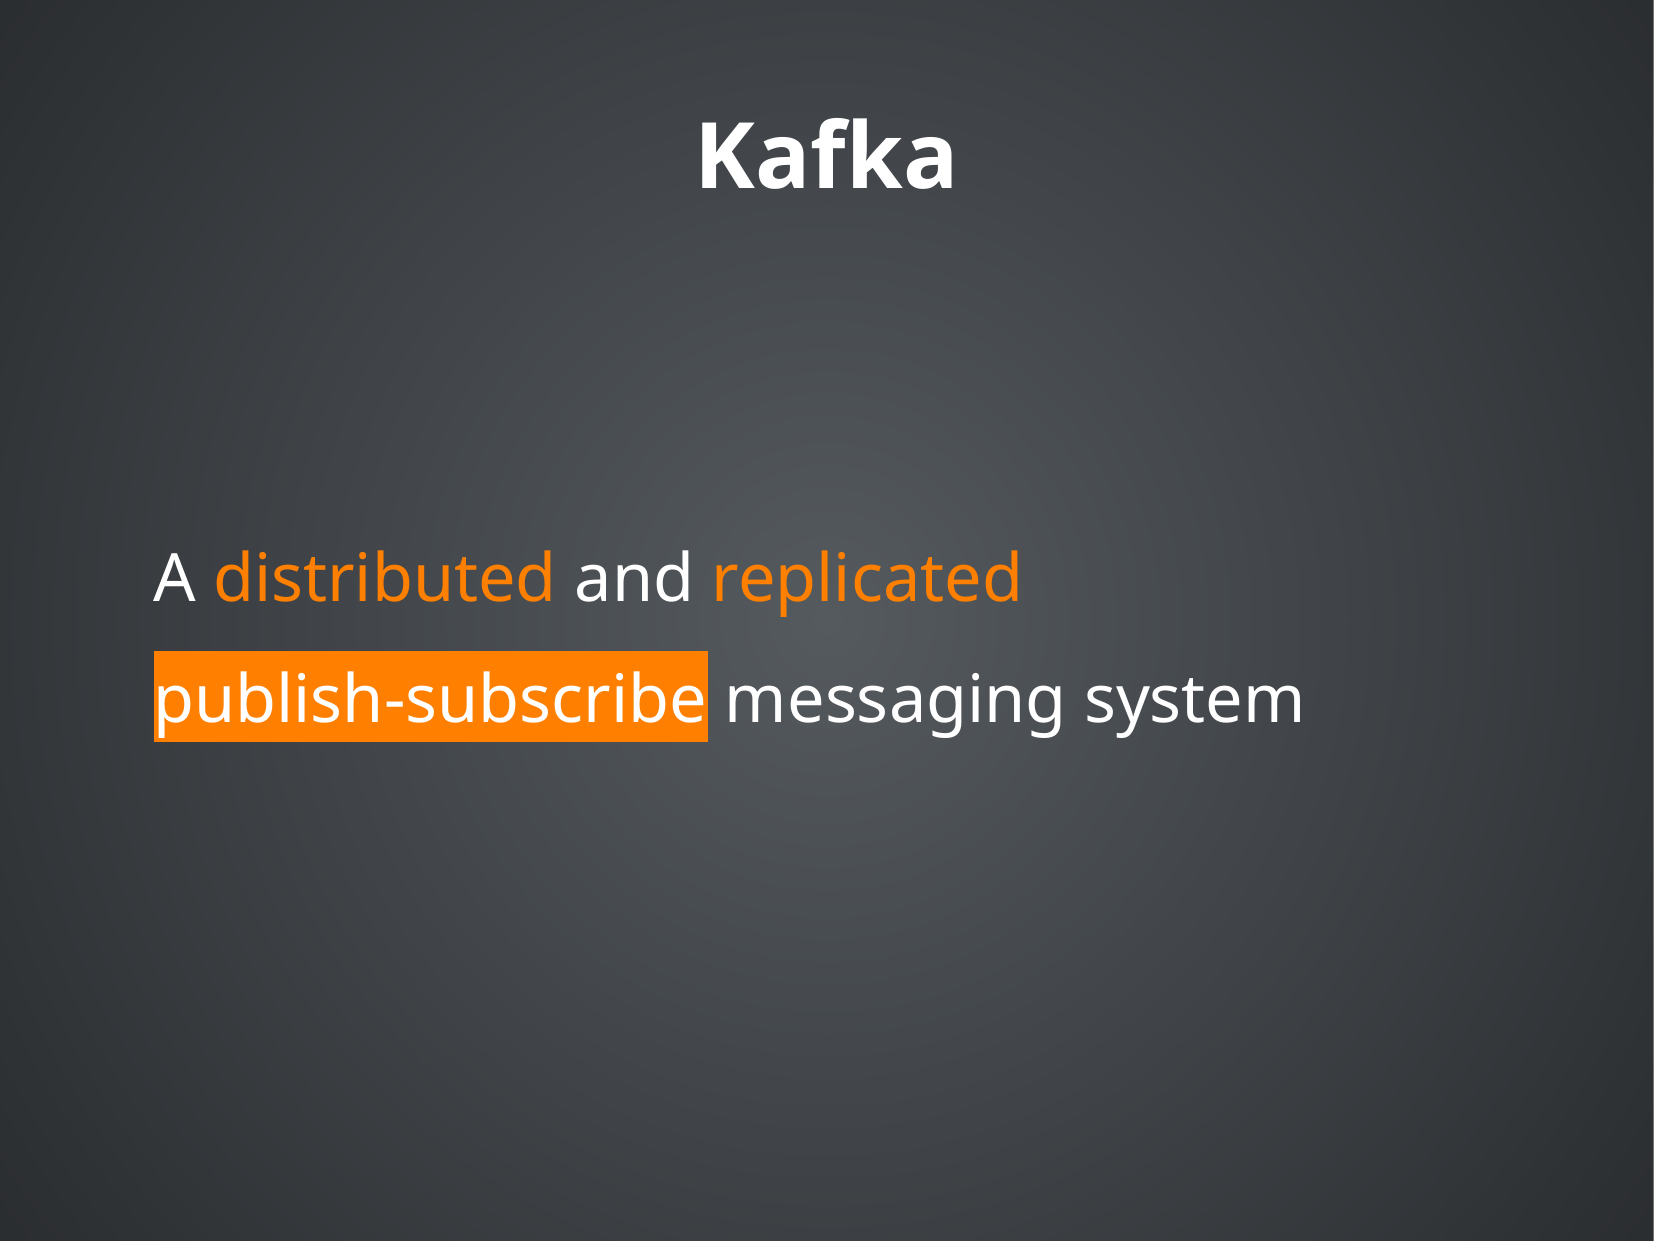

# Kafka
A distributed and replicated
publish-subscribe messaging system